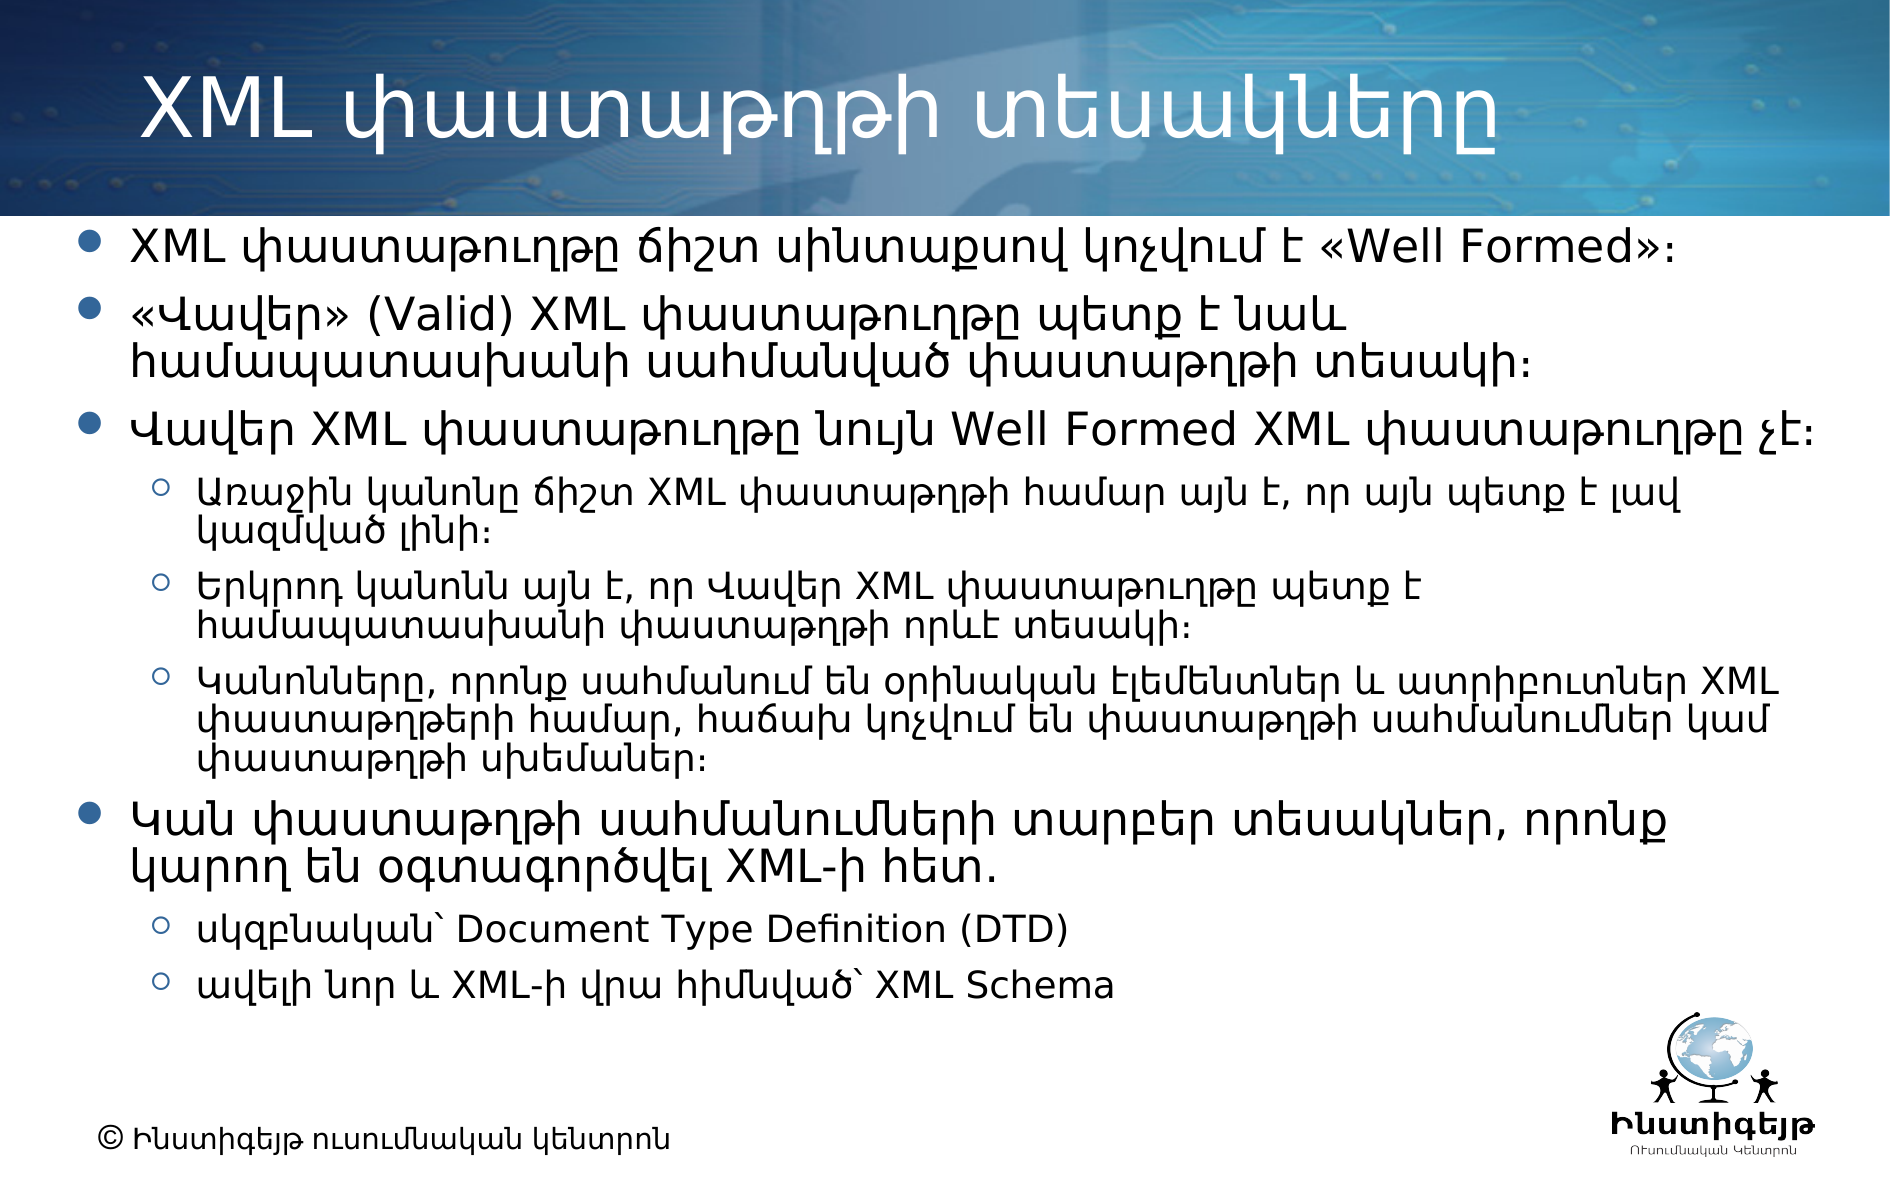

XML փաստաթղթի տեսակները
# XML փաստաթուղթը ճիշտ սինտաքսով կոչվում է «Well Formed»։
«Վավեր» (Valid) XML փաստաթուղթը պետք է նաև համապատասխանի սահմանված փաստաթղթի տեսակի։
Վավեր XML փաստաթուղթը նույն Well Formed XML փաստաթուղթը չէ։
Առաջին կանոնը ճիշտ XML փաստաթղթի համար այն է, որ այն պետք է լավ կազմված լինի։
Երկրոդ կանոնն այն է, որ Վավեր XML փաստաթուղթը պետք է համապատասխանի փաստաթղթի որևէ տեսակի։
Կանոնները, որոնք սահմանում են օրինական էլեմենտներ և ատրիբուտներ XML փաստաթղթերի համար, հաճախ կոչվում են փաստաթղթի սահմանումներ կամ փաստաթղթի սխեմաներ։
Կան փաստաթղթի սահմանումների տարբեր տեսակներ, որոնք կարող են օգտագործվել XML-ի հետ․
սկզբնական՝ Document Type Definition (DTD)
ավելի նոր և XML-ի վրա հիմնված՝ XML Schema